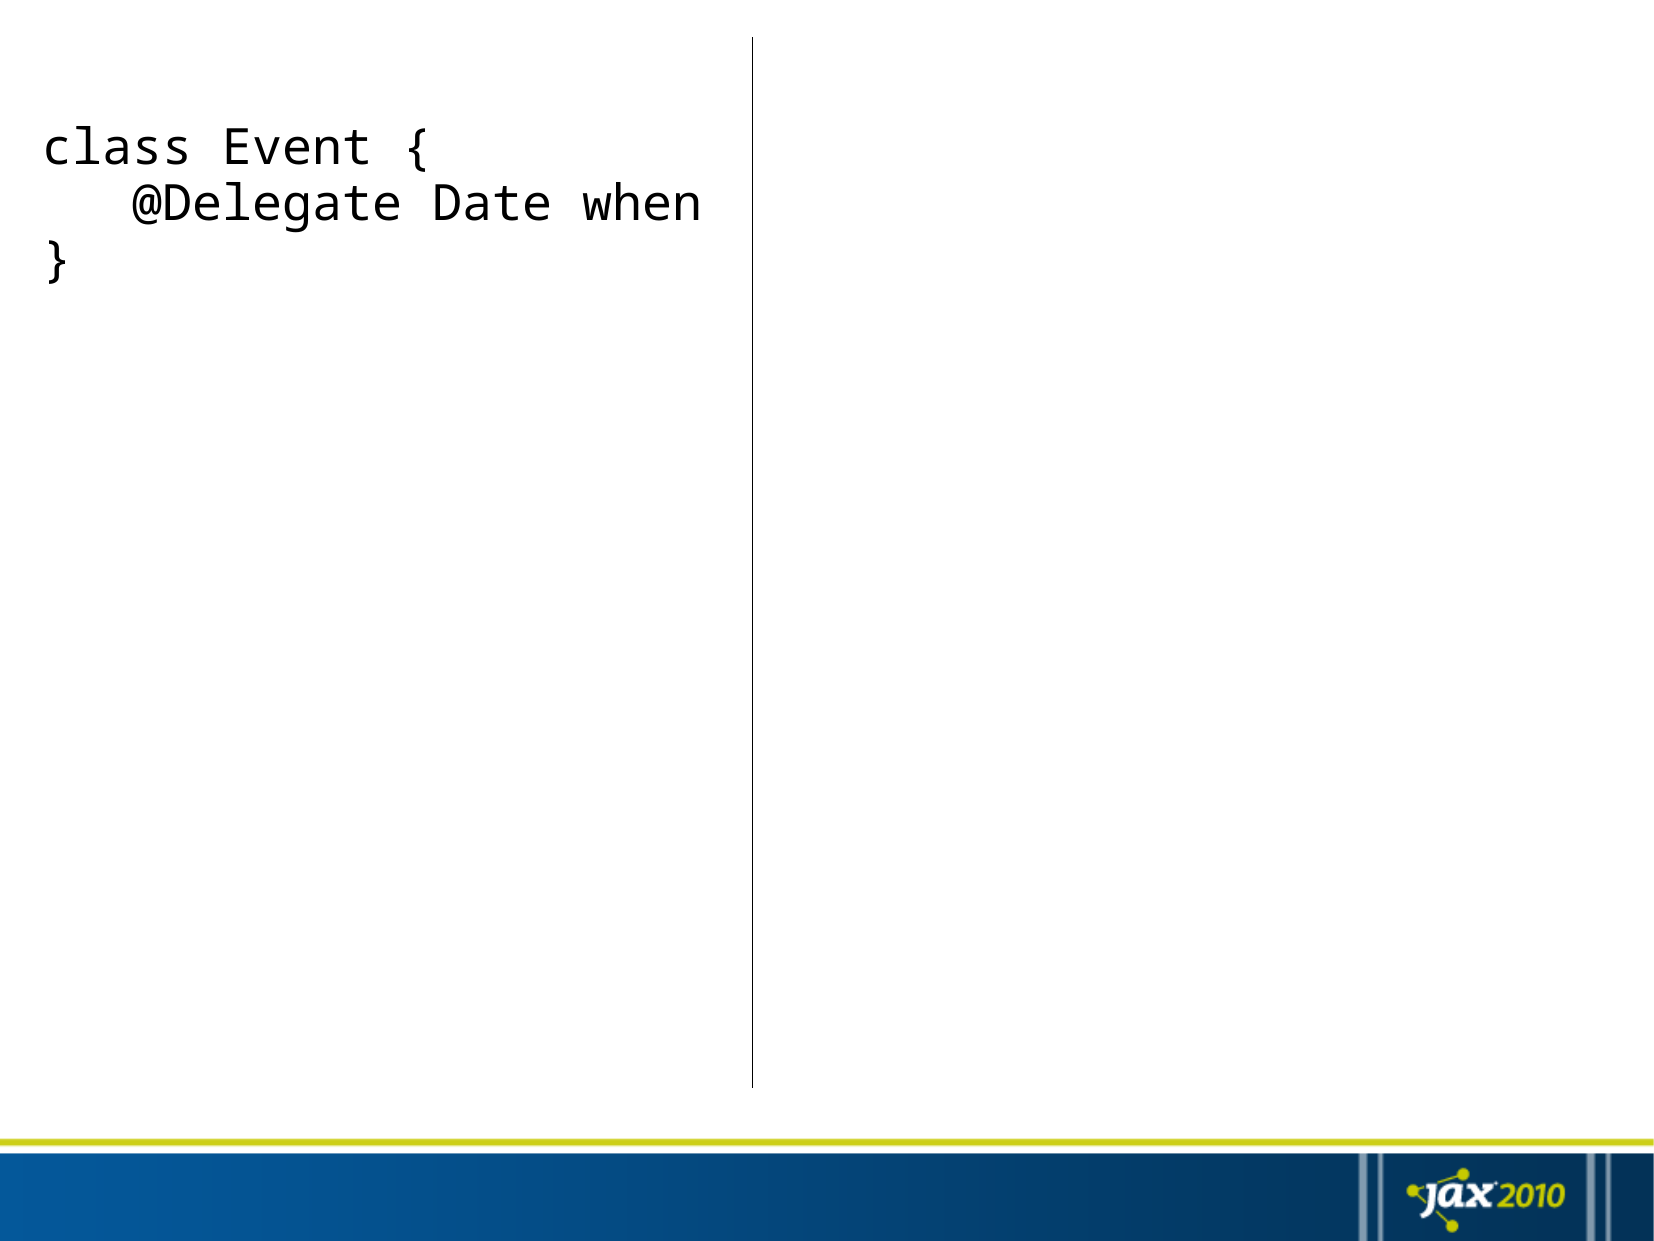

class Event {
 @Delegate Date when
}